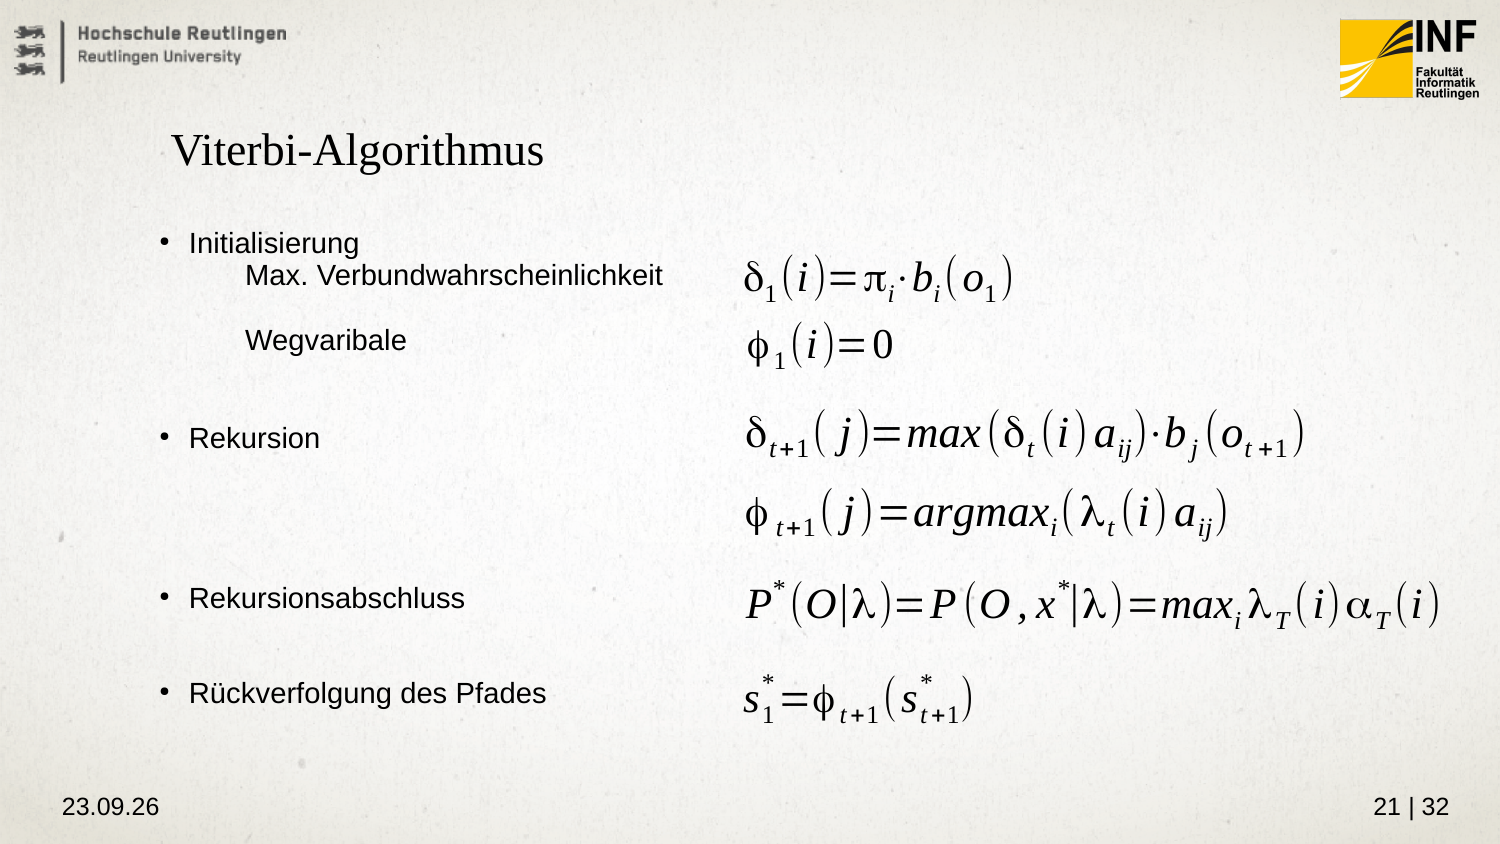

# Viterbi-Algorithmus
Initialisierung
Max. Verbundwahrscheinlichkeit
Wegvaribale
Rekursion
Rekursionsabschluss
Rückverfolgung des Pfades